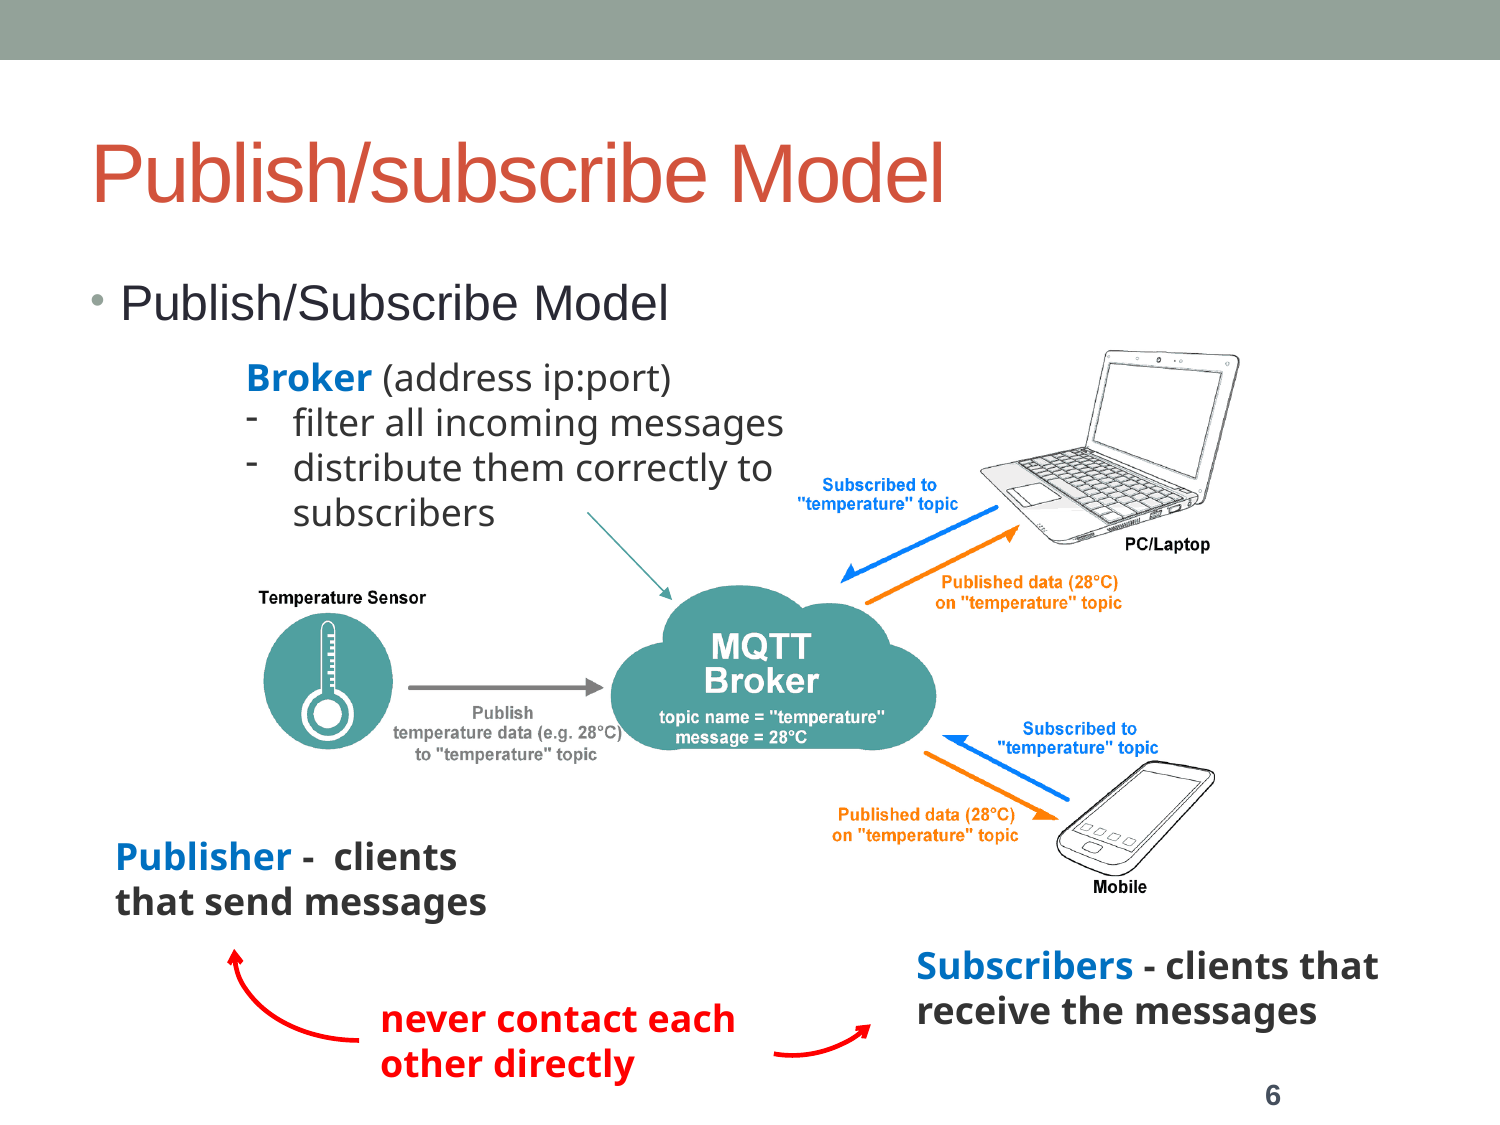

# Publish/subscribe Model
Publish/Subscribe Model
Broker (address ip:port)
filter all incoming messages
distribute them correctly to subscribers
Publisher - clients that send messages
Subscribers - clients that receive the messages
never contact each other directly
6